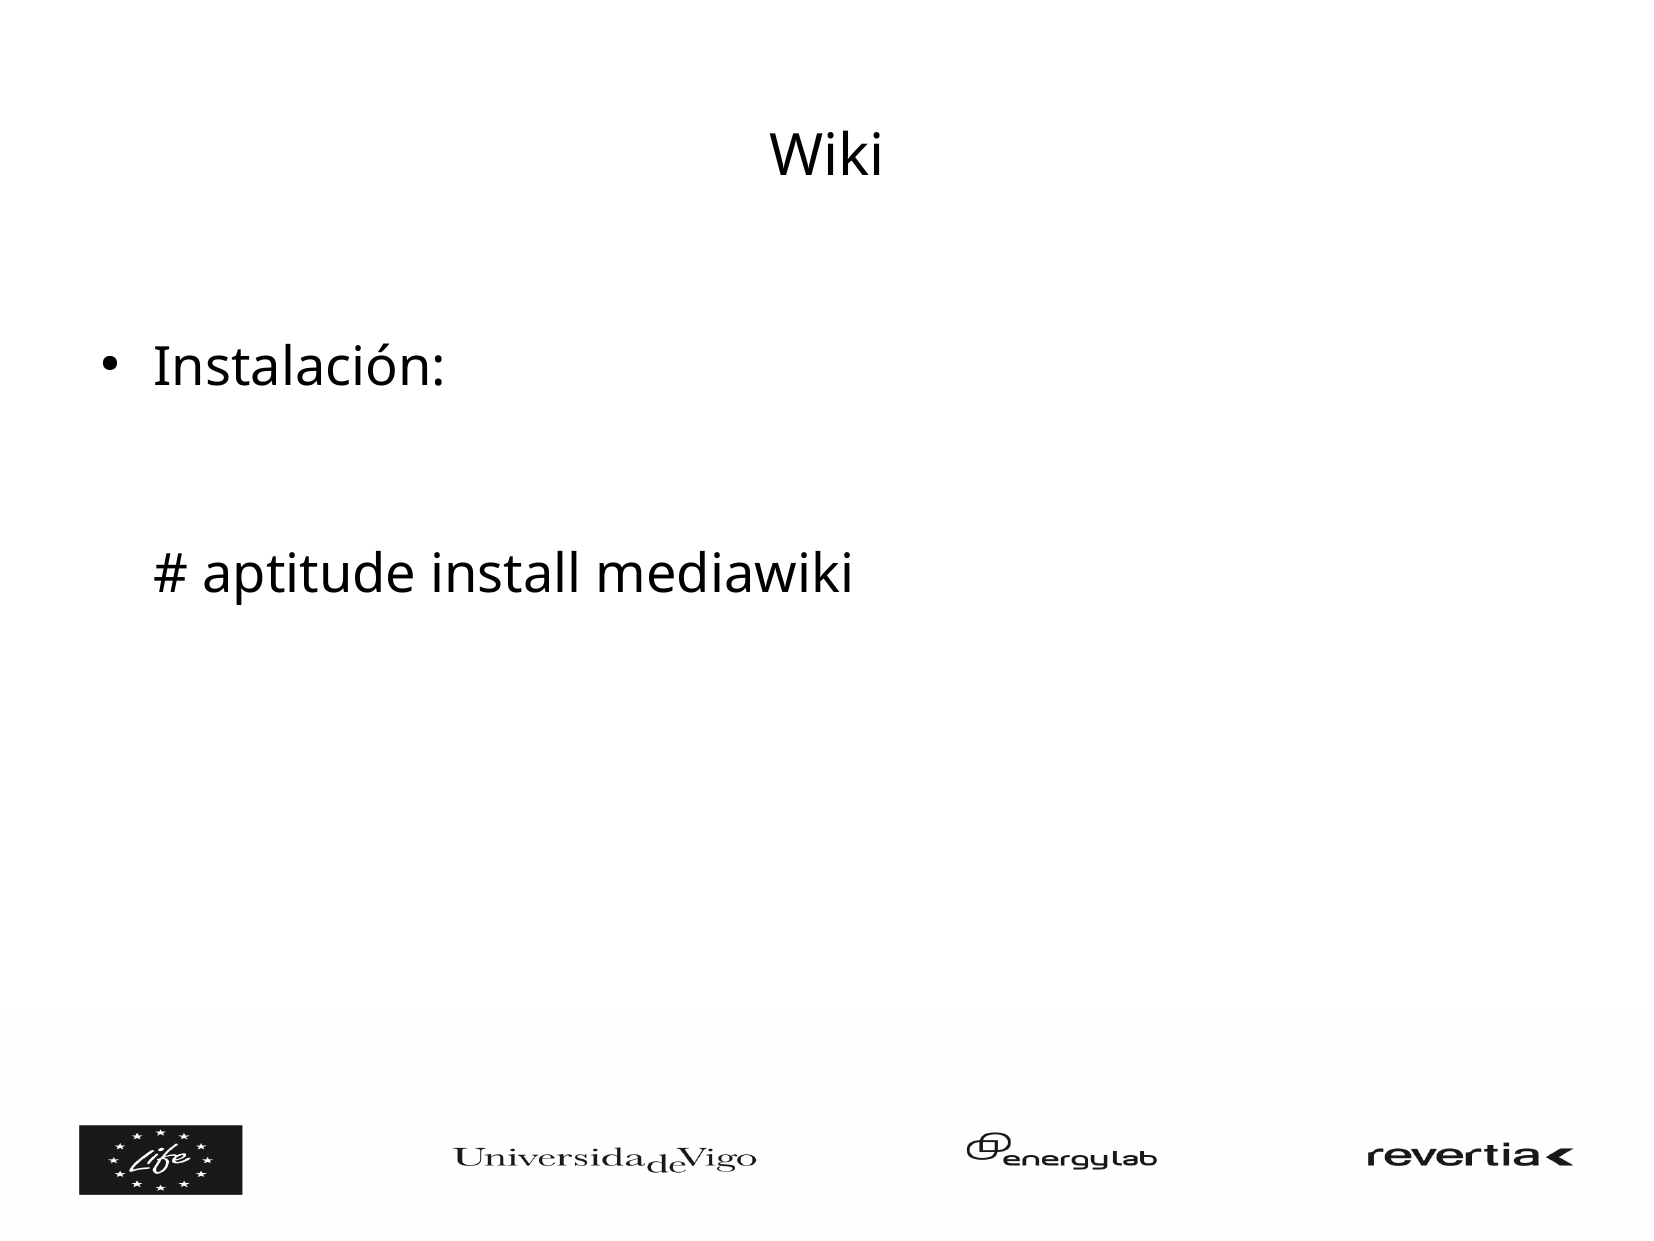

# Wiki
Instalación:
# aptitude install mediawiki